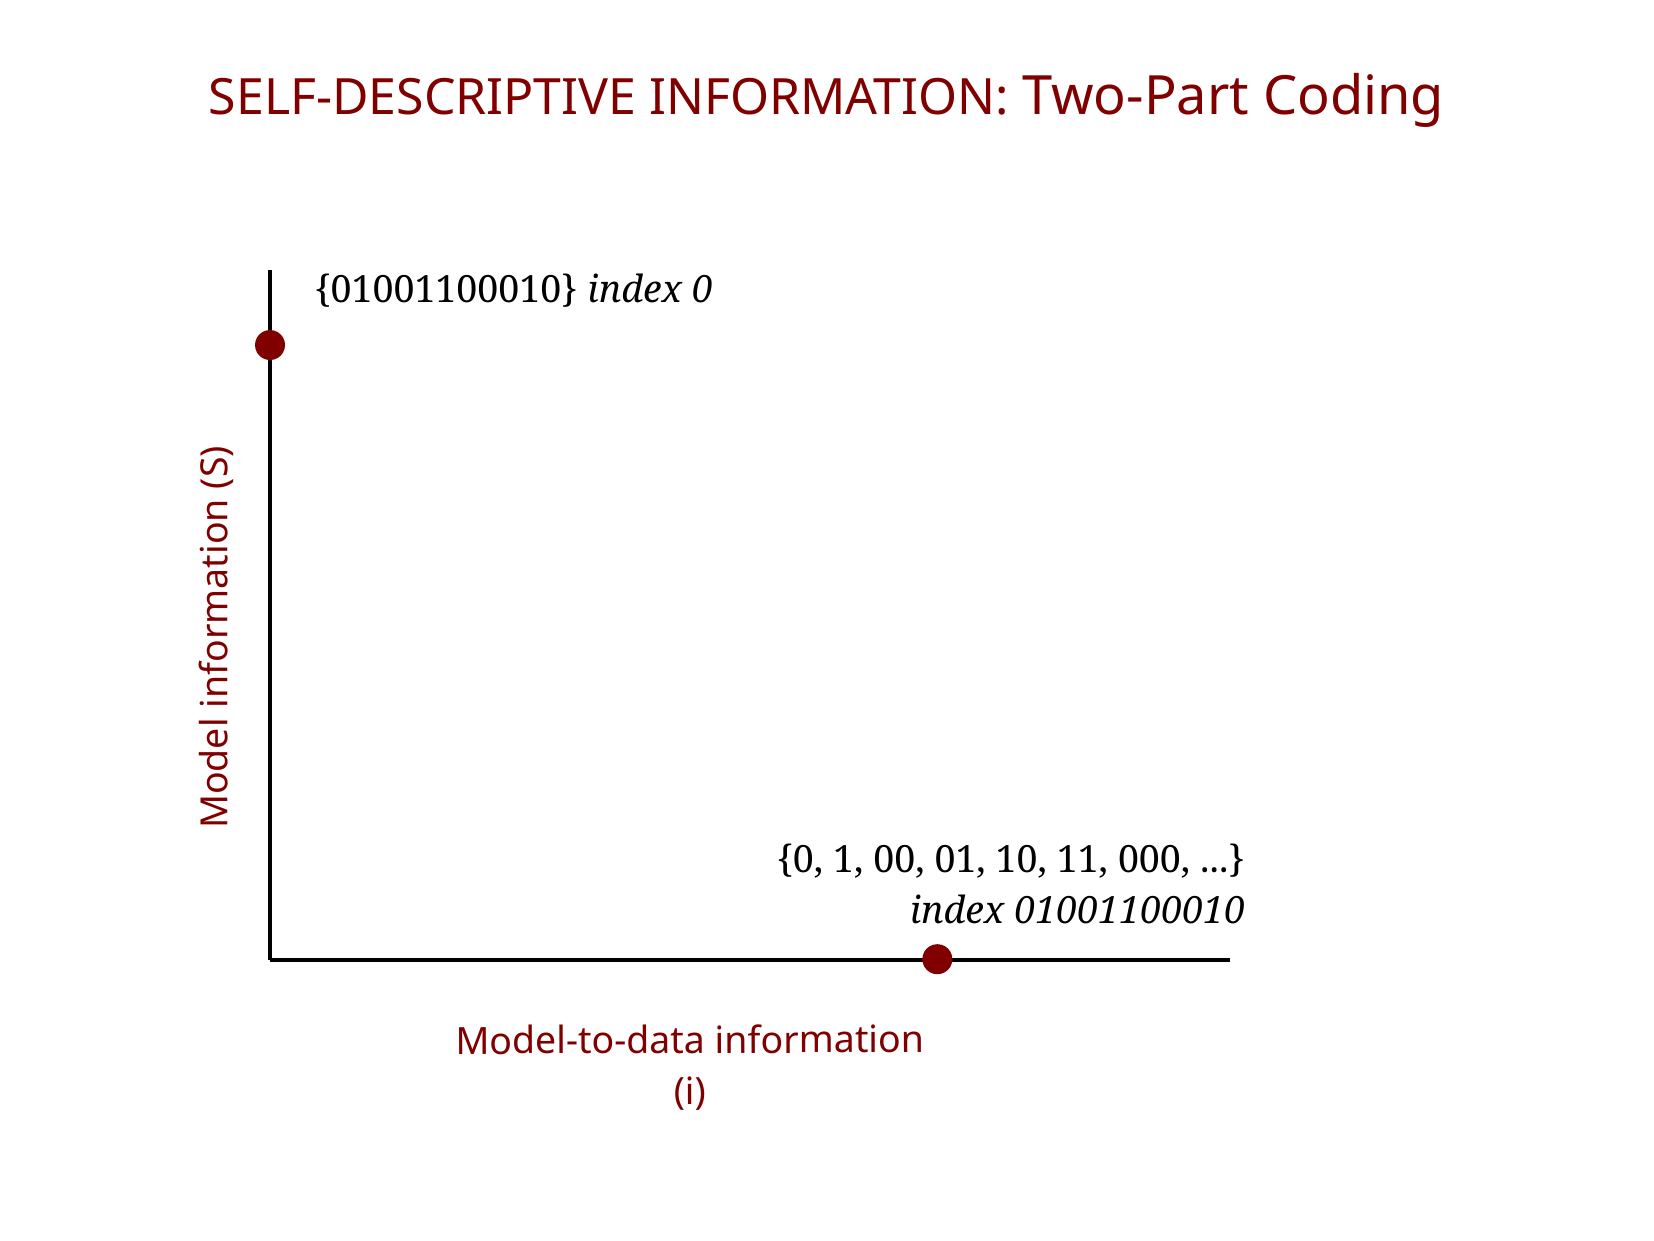

# SELF-DESCRIPTIVE INFORMATION: Two-Part Coding
{01001100010} index 0
Model information (S)
{0, 1, 00, 01, 10, 11, 000, ...}
 index 01001100010
Model-to-data information (i)